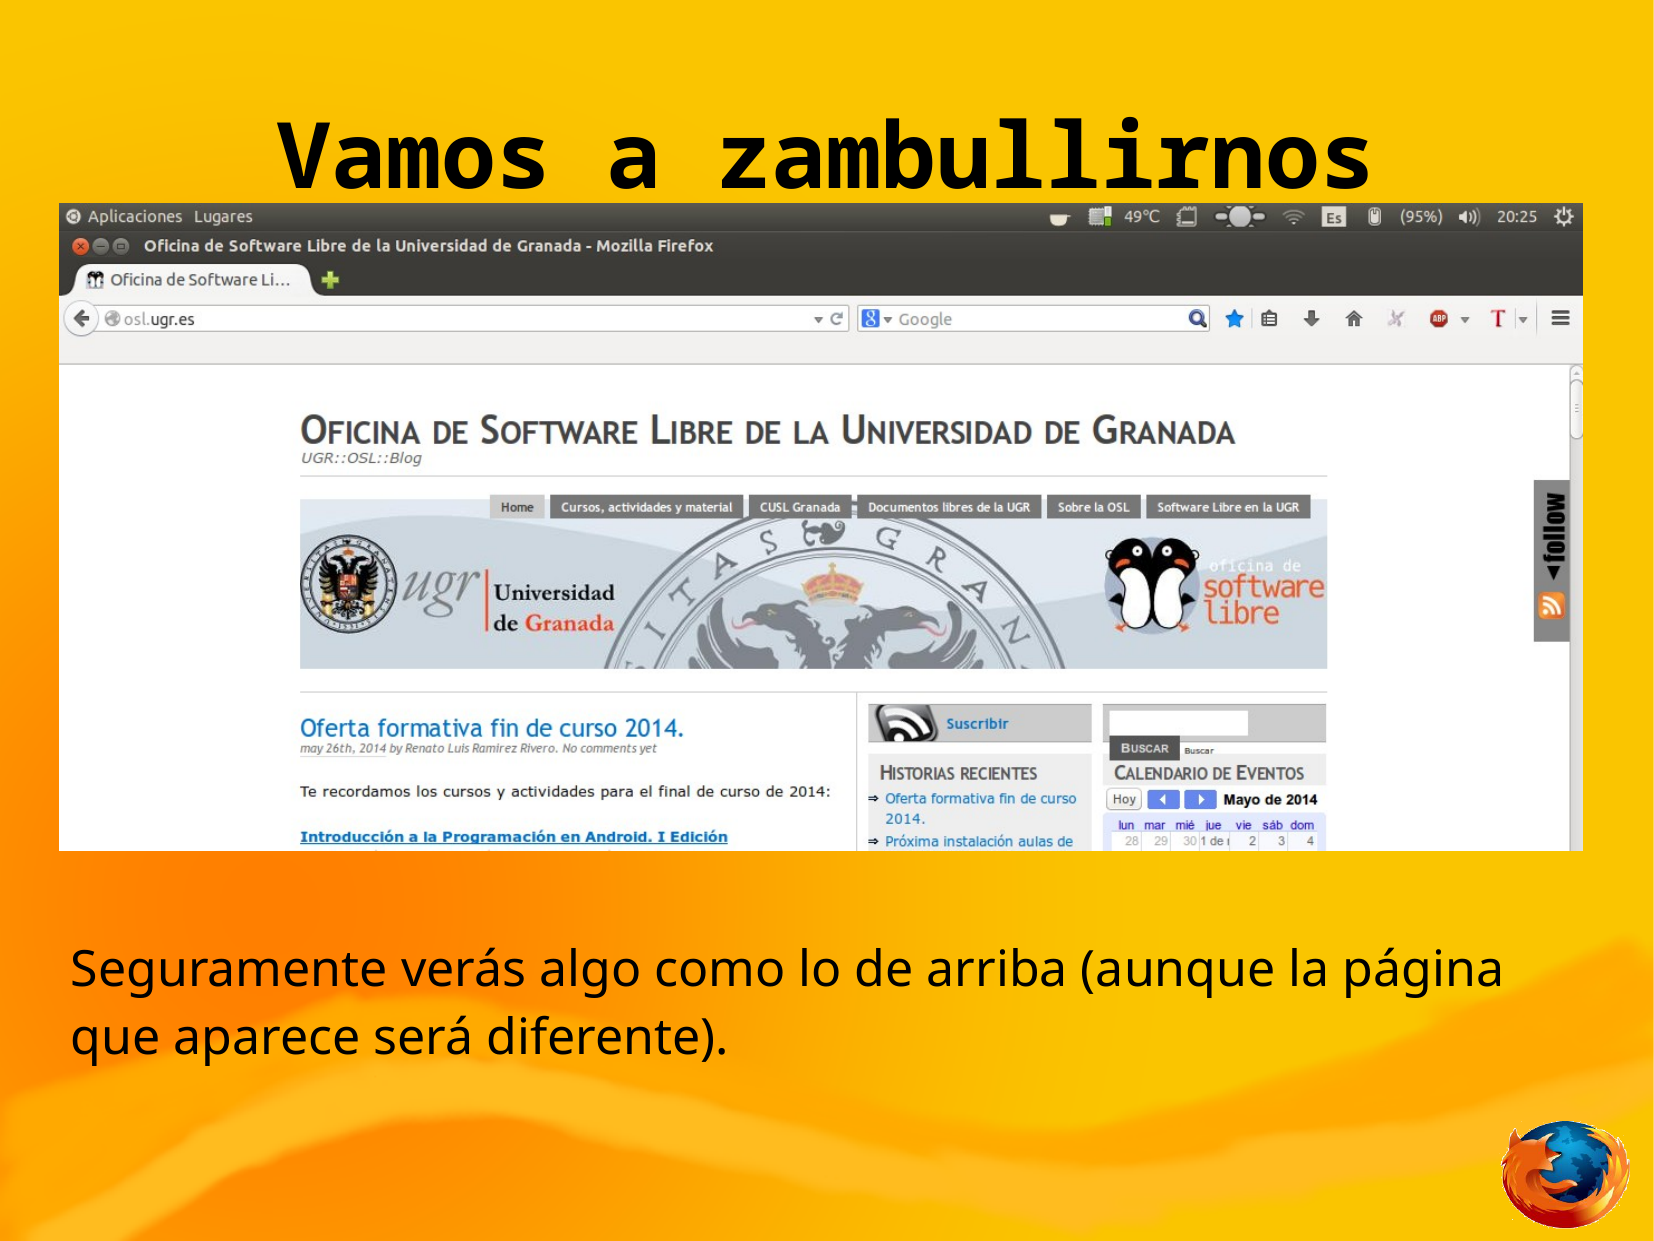

# Vamos a zambullirnos
Seguramente verás algo como lo de arriba (aunque la página que aparece será diferente).